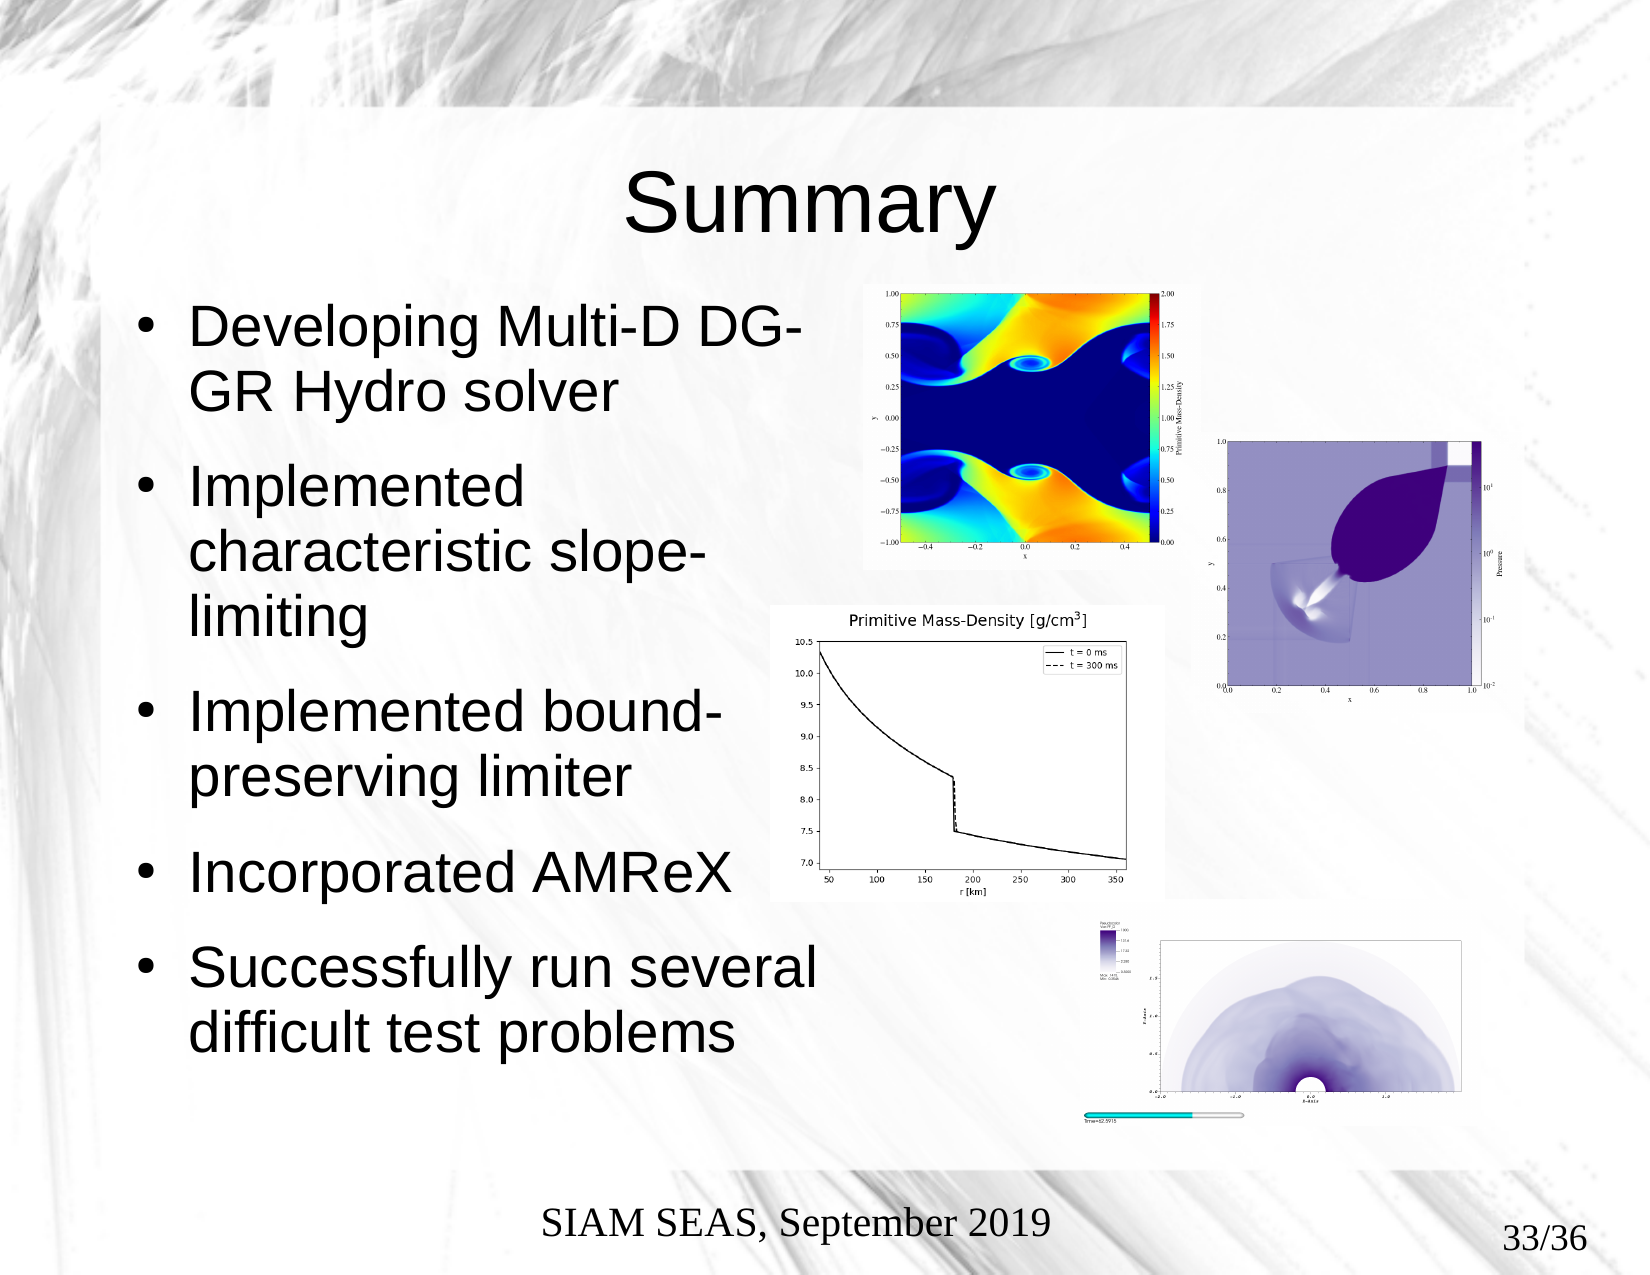

# Summary
Developing Multi-D DG-GR Hydro solver
Implemented characteristic slope-limiting
Implemented bound-preserving limiter
Incorporated AMReX
Successfully run several difficult test problems
SIAM SEAS, September 2019
33